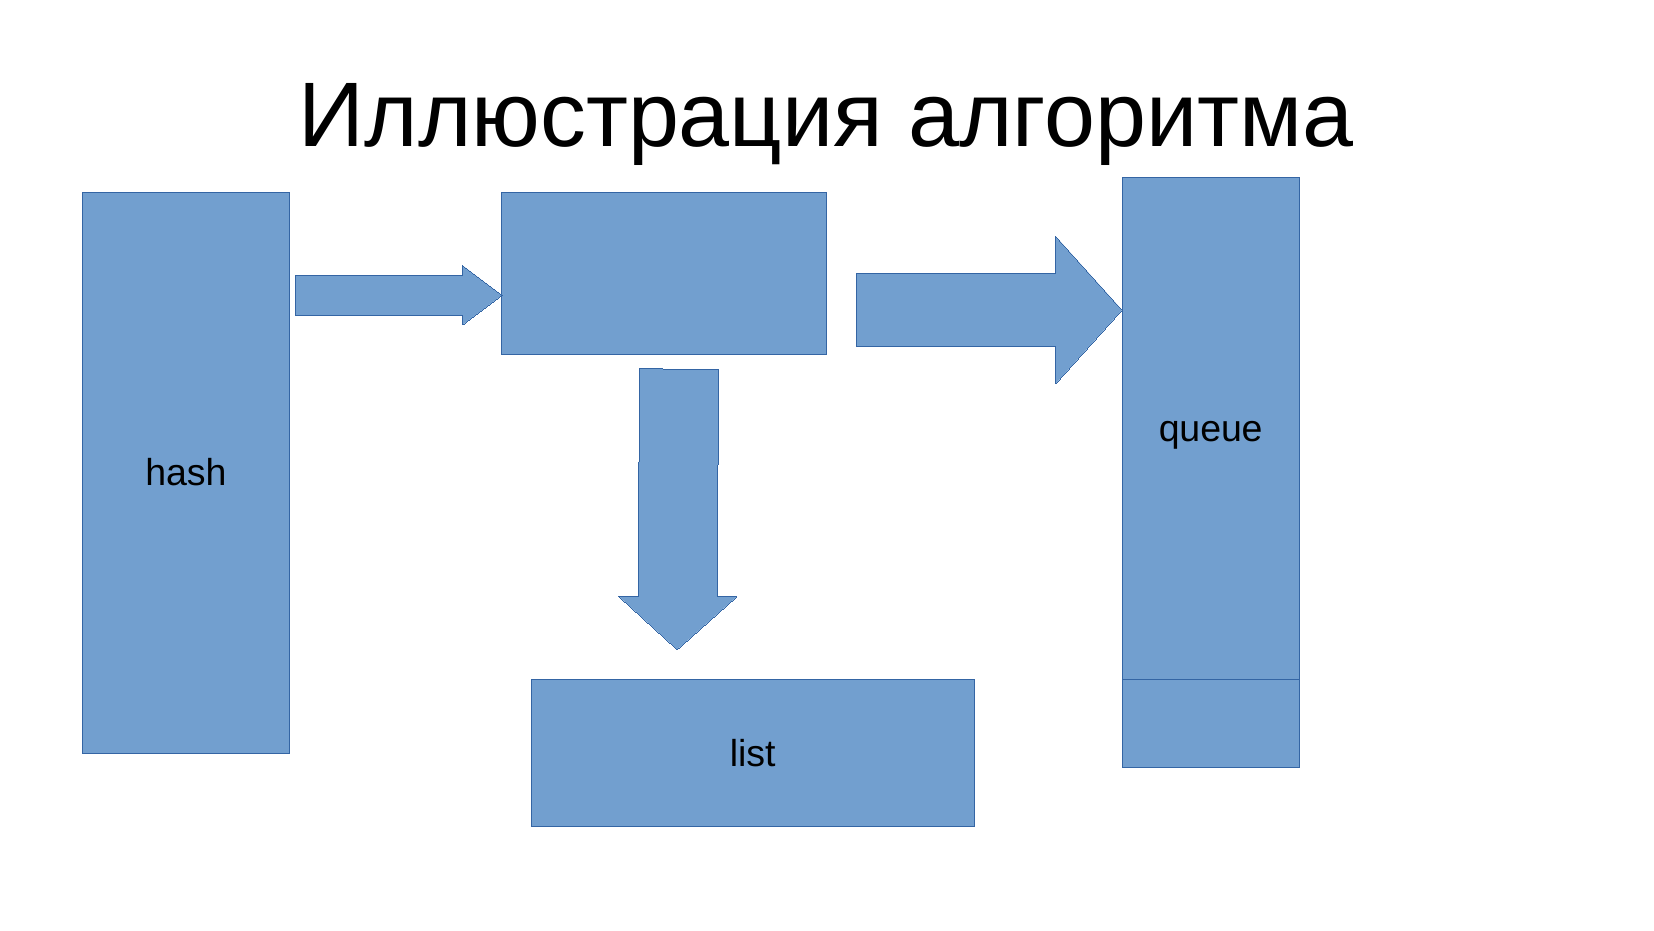

# Иллюстрация алгоритма
queue
hash
queue
list